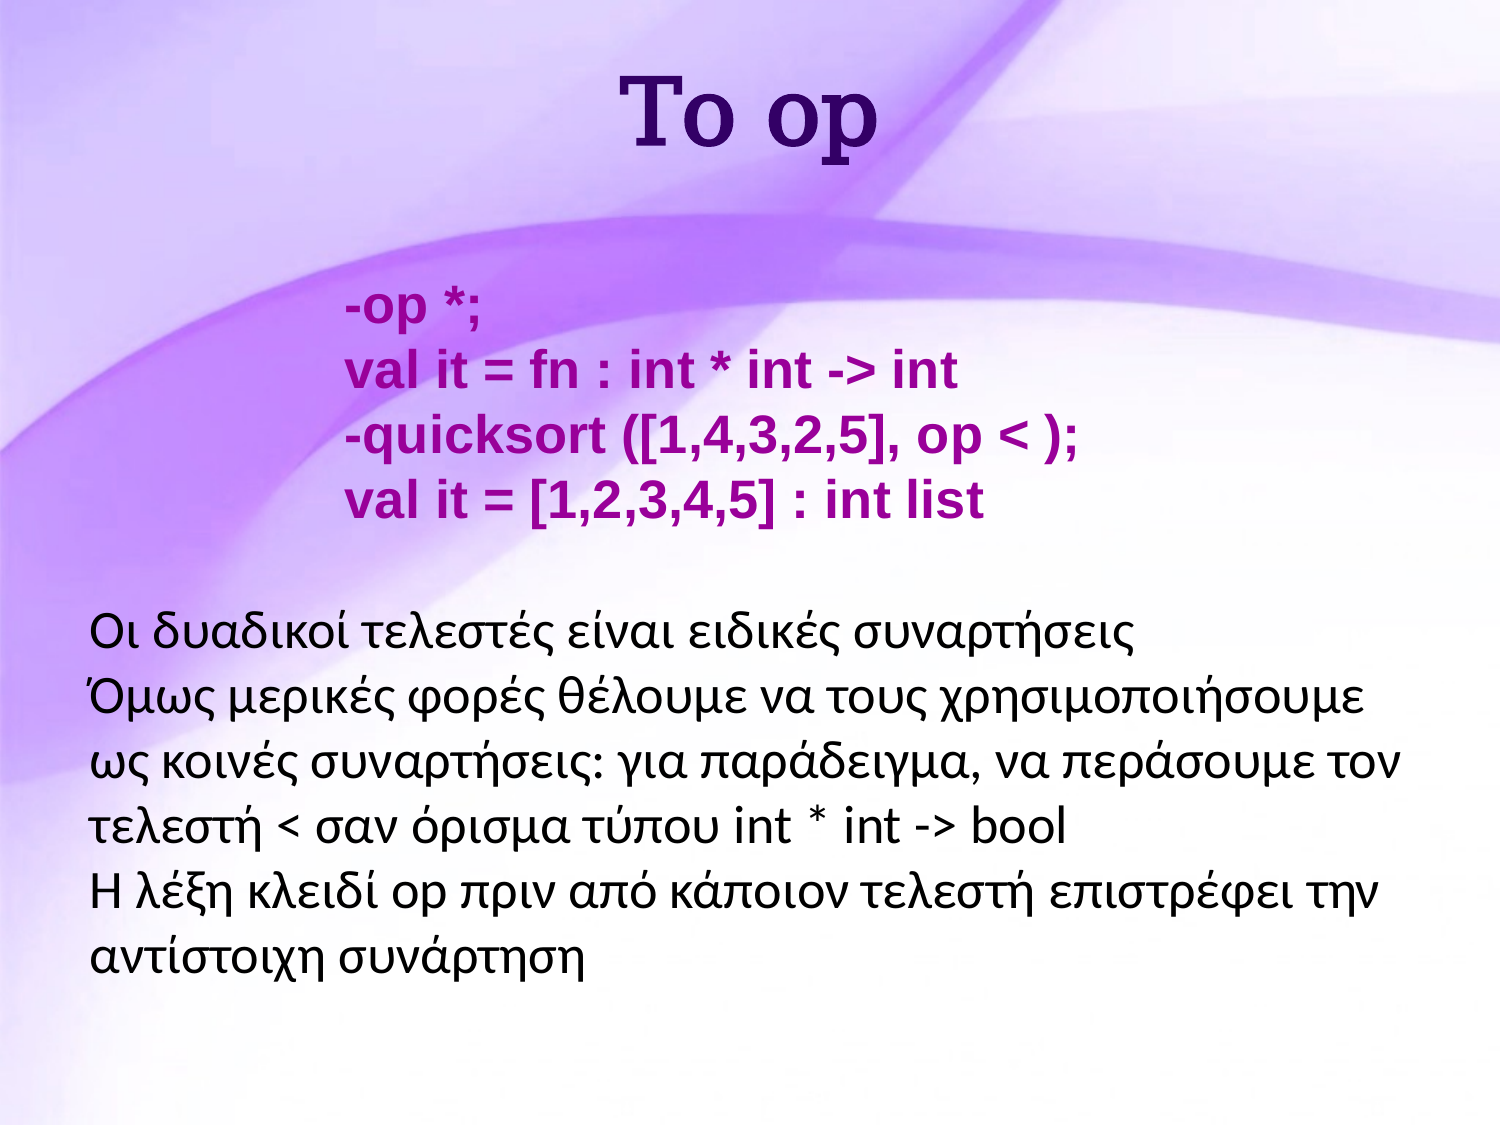

# To op
 -op *;
 val it = fn : int * int -> int
 -quicksort ([1,4,3,2,5], op < );
 val it = [1,2,3,4,5] : int list
Οι δυαδικοί τελεστές είναι ειδικές συναρτήσεις
Όμως μερικές φορές θέλουμε να τους χρησιμοποιήσουμε ως κοινές συναρτήσεις: για παράδειγμα, να περάσουμε τον τελεστή < σαν όρισμα τύπου int * int -> bool
Η λέξη κλειδί op πριν από κάποιον τελεστή επιστρέφει την αντίστοιχη συνάρτηση